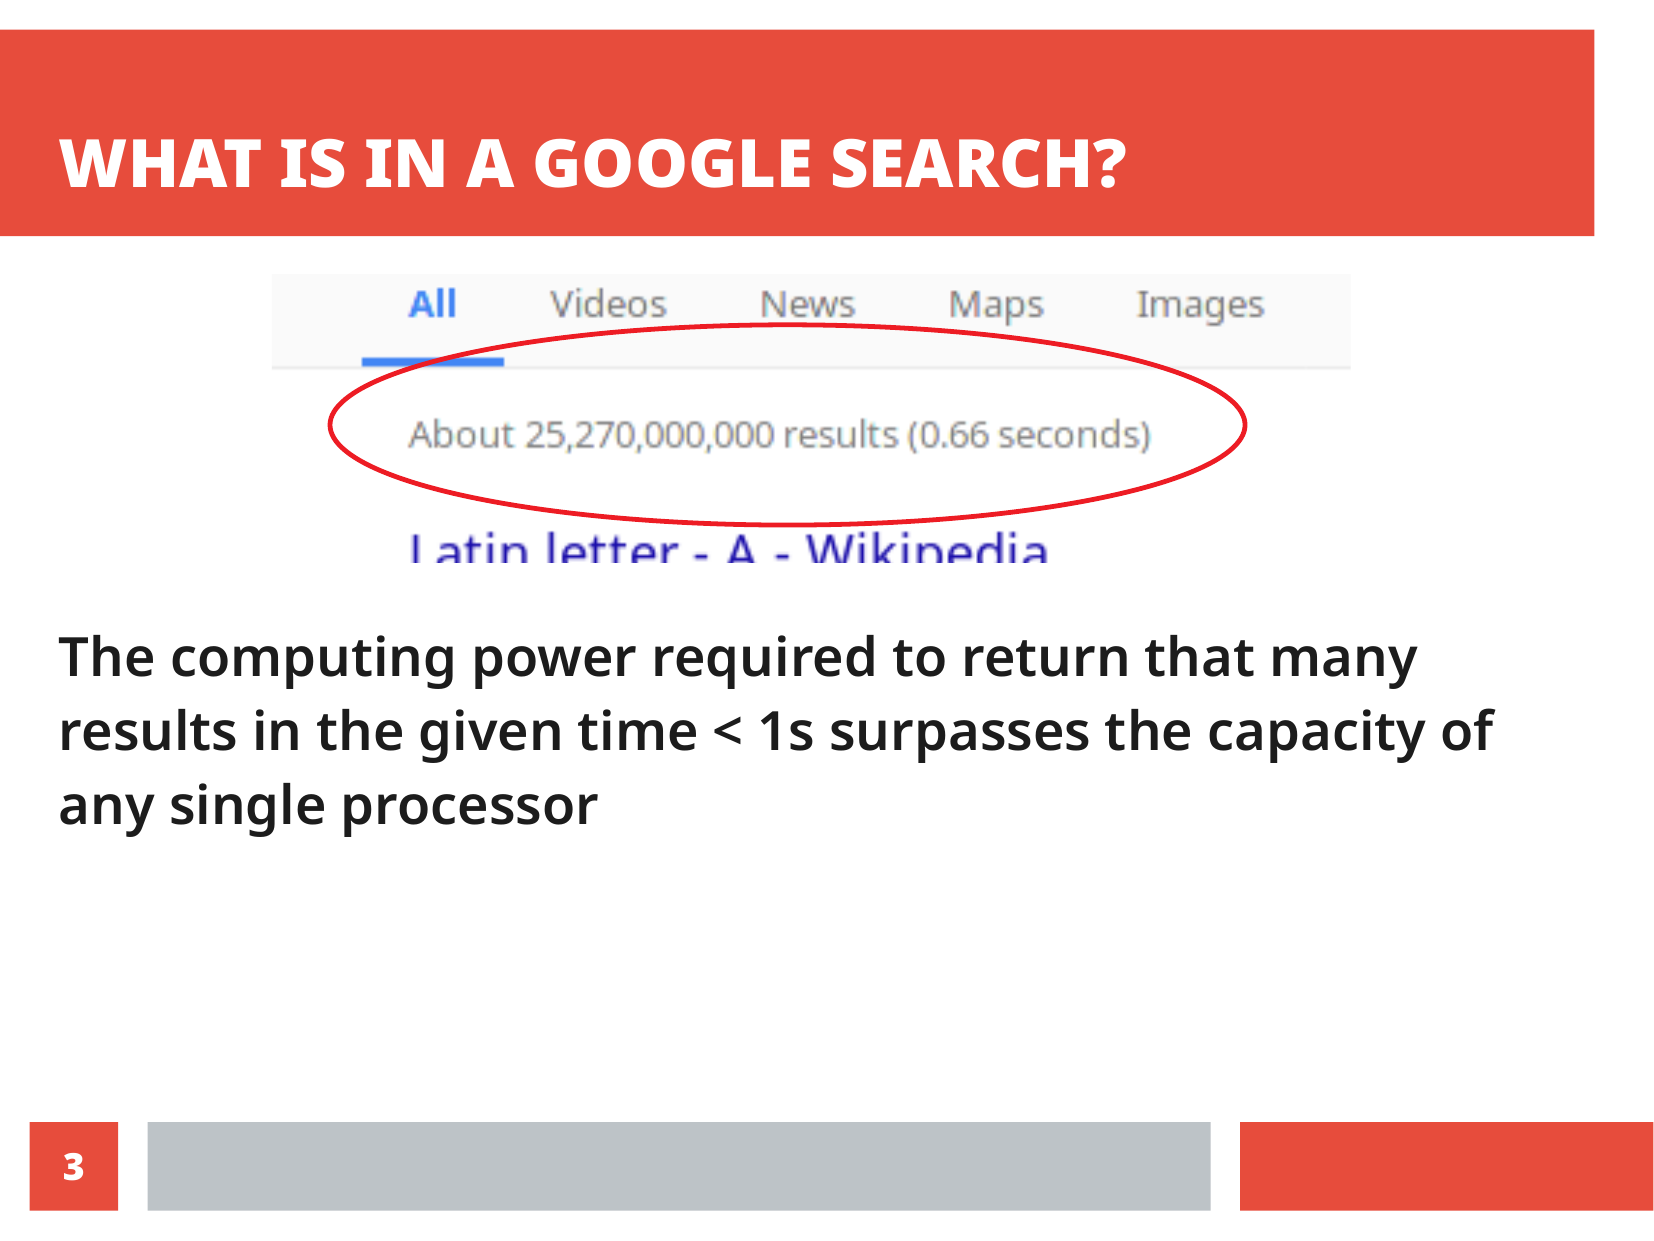

# WHAT IS IN A GOOGLE SEARCH?
The computing power required to return that many results in the given time < 1s surpasses the capacity of any single processor
3